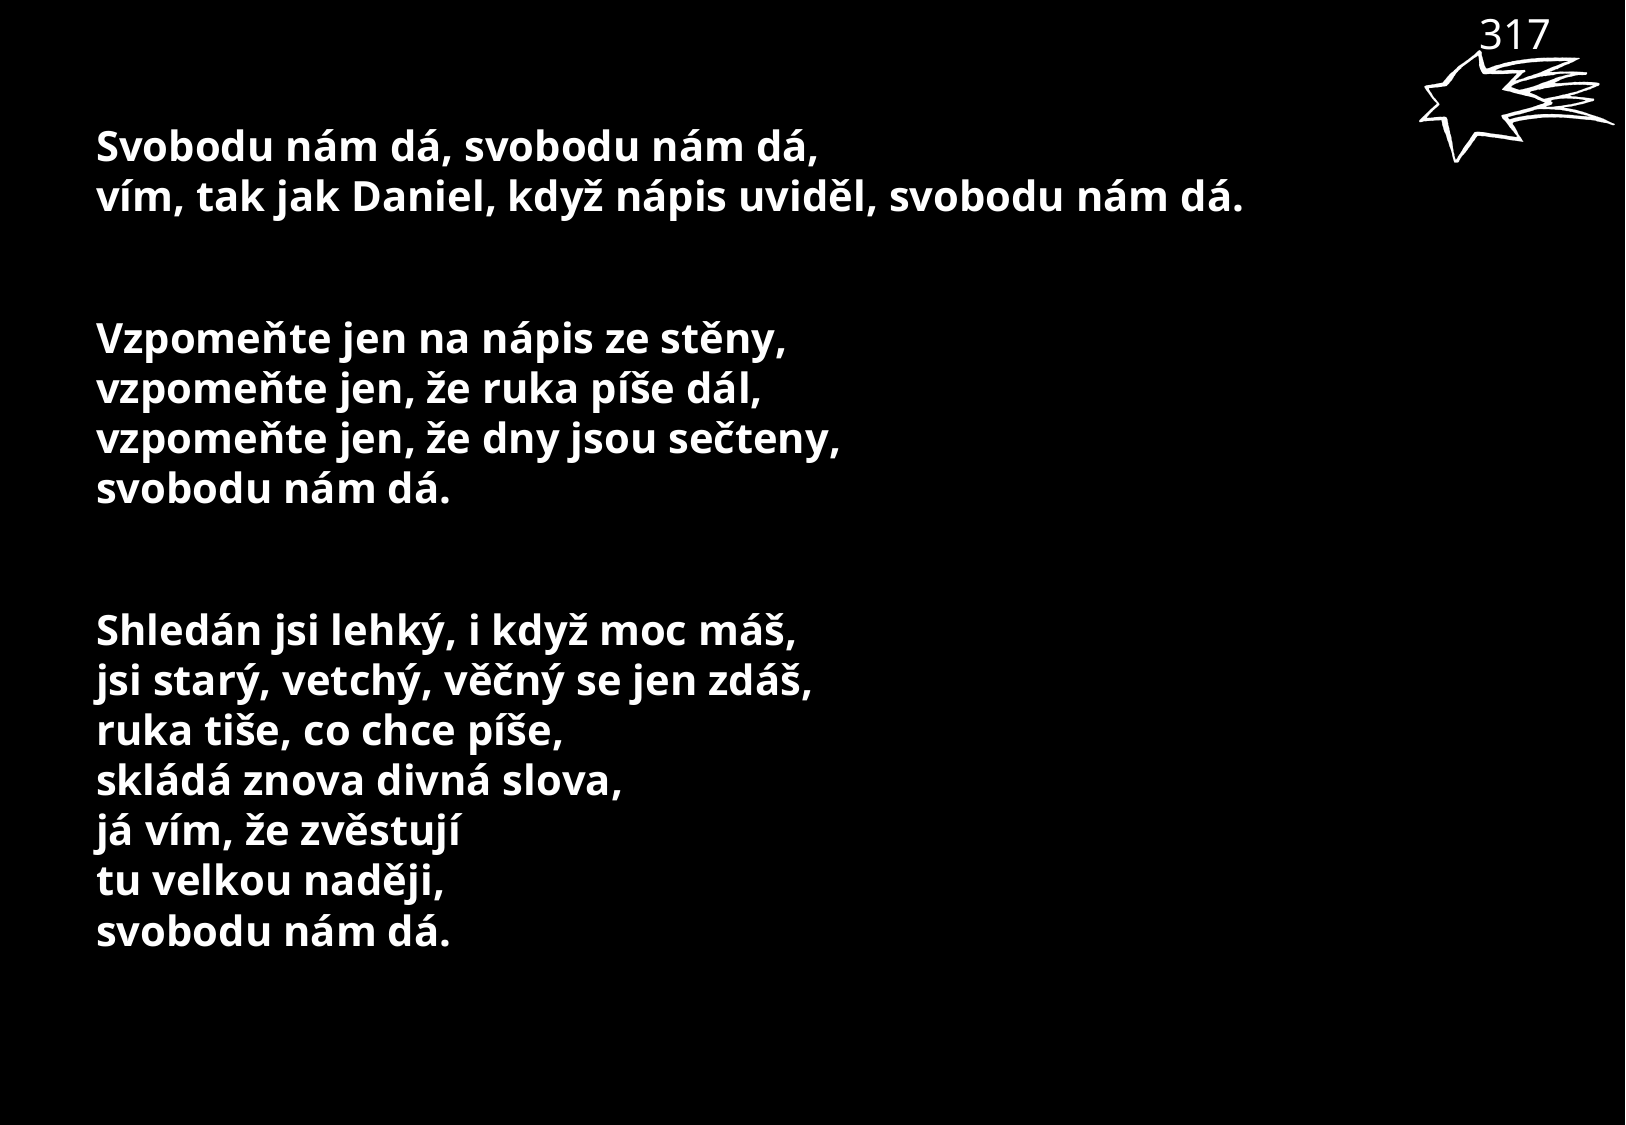

317
# Svobodu nám dá, svobodu nám dá, vím, tak jak Daniel, když nápis uviděl, svobodu nám dá.
Vzpomeňte jen na nápis ze stěny,
vzpomeňte jen, že ruka píše dál,
vzpomeňte jen, že dny jsou sečteny,
svobodu nám dá.
Shledán jsi lehký, i když moc máš,
jsi starý, vetchý, věčný se jen zdáš,
ruka tiše, co chce píše,
skládá znova divná slova,
já vím, že zvěstují
tu velkou naději,
svobodu nám dá.